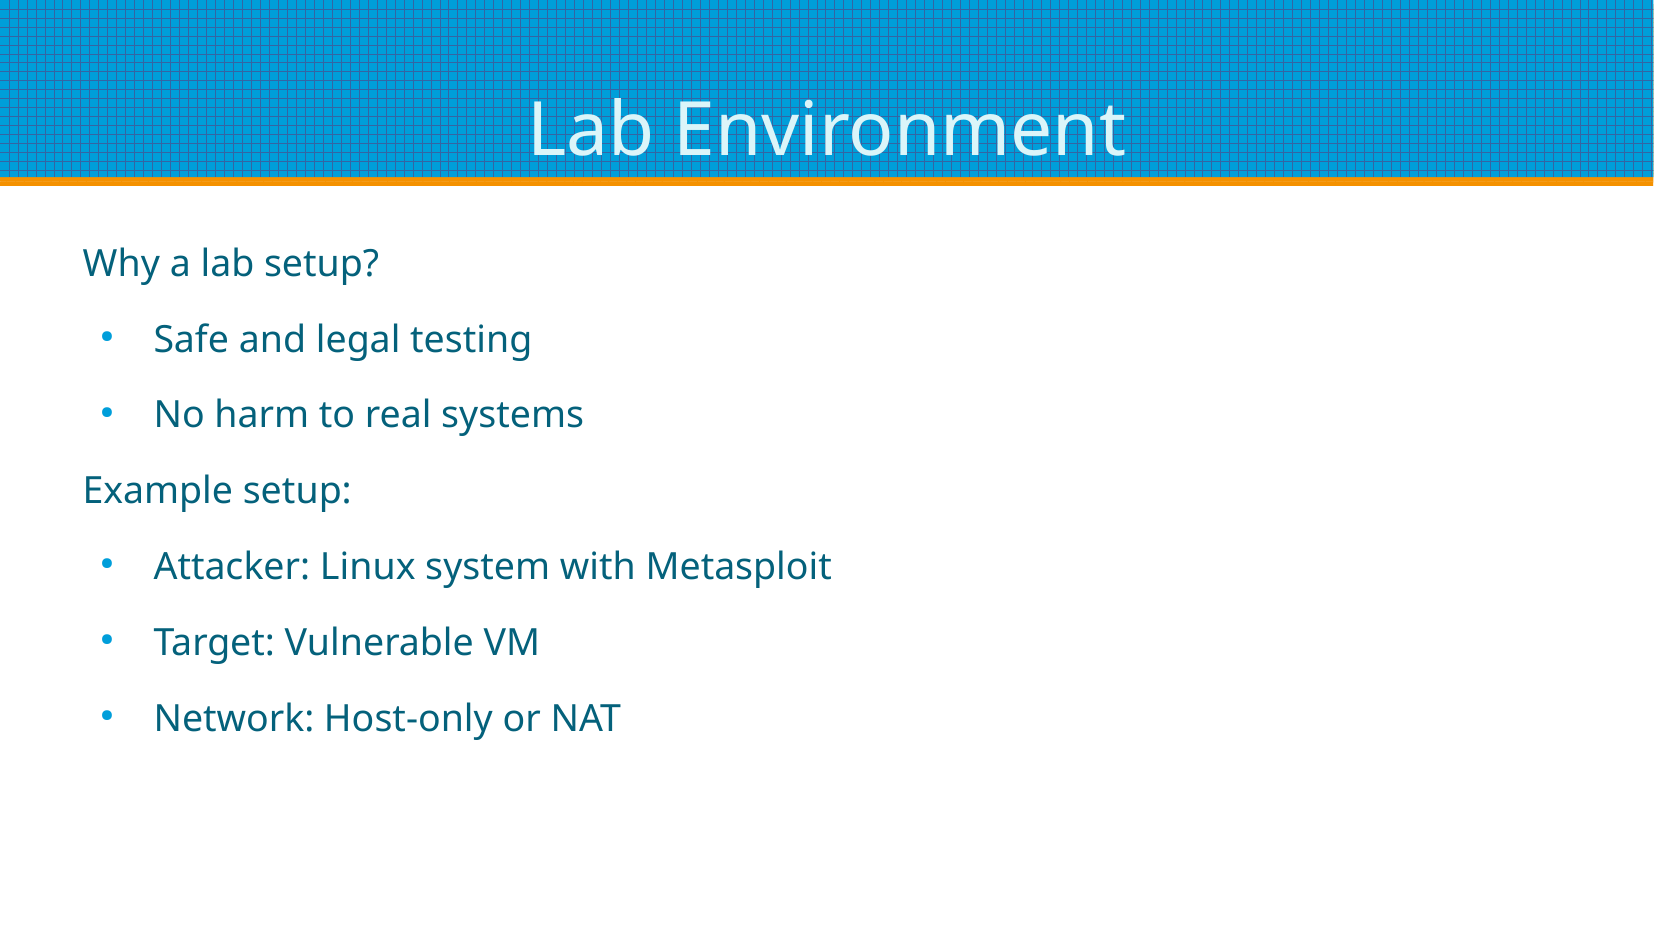

# Lab Environment
Why a lab setup?
Safe and legal testing
No harm to real systems
Example setup:
Attacker: Linux system with Metasploit
Target: Vulnerable VM
Network: Host-only or NAT